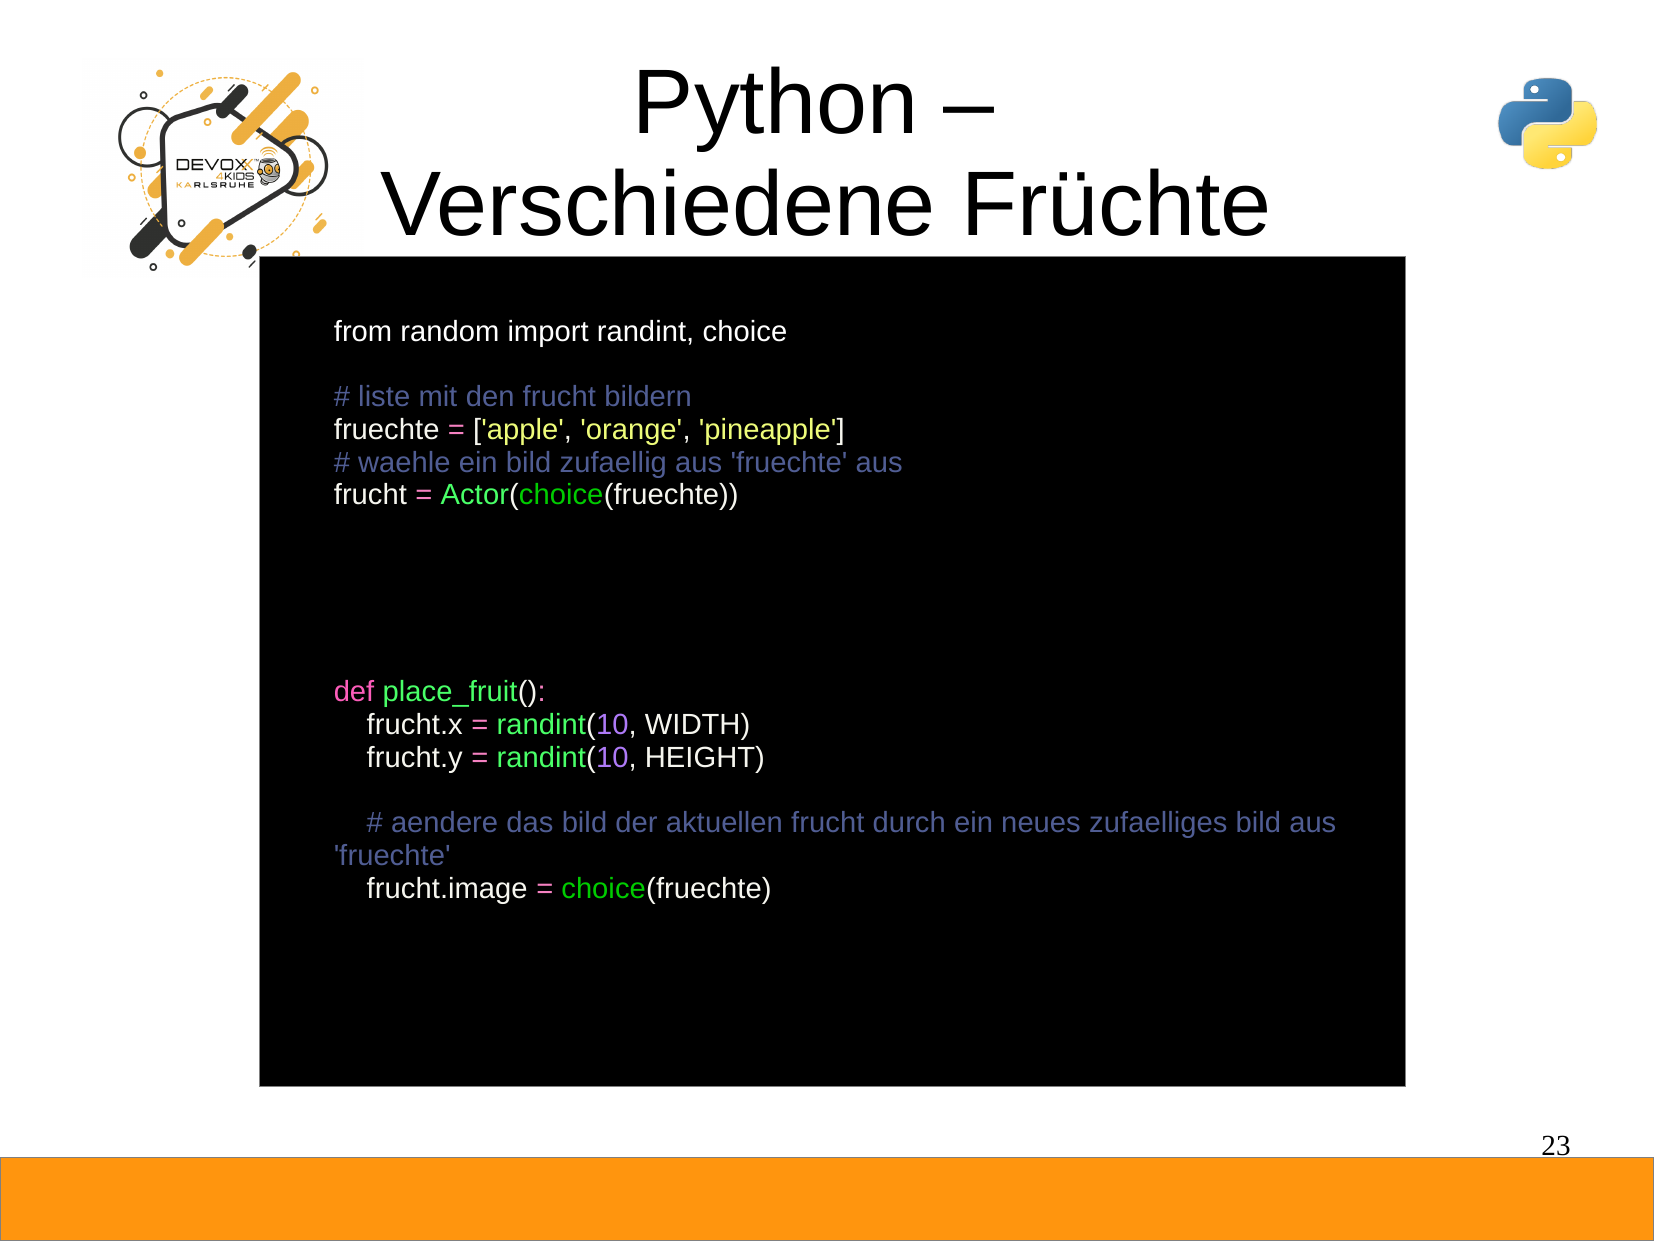

# Python – Verschiedene Früchte
from random import randint, choice
# liste mit den frucht bildern
fruechte = ['apple', 'orange', 'pineapple']
# waehle ein bild zufaellig aus 'fruechte' aus
frucht = Actor(choice(fruechte))
def place_fruit():
 frucht.x = randint(10, WIDTH)
 frucht.y = randint(10, HEIGHT)
 # aendere das bild der aktuellen frucht durch ein neues zufaelliges bild aus 'fruechte'
 frucht.image = choice(fruechte)
23